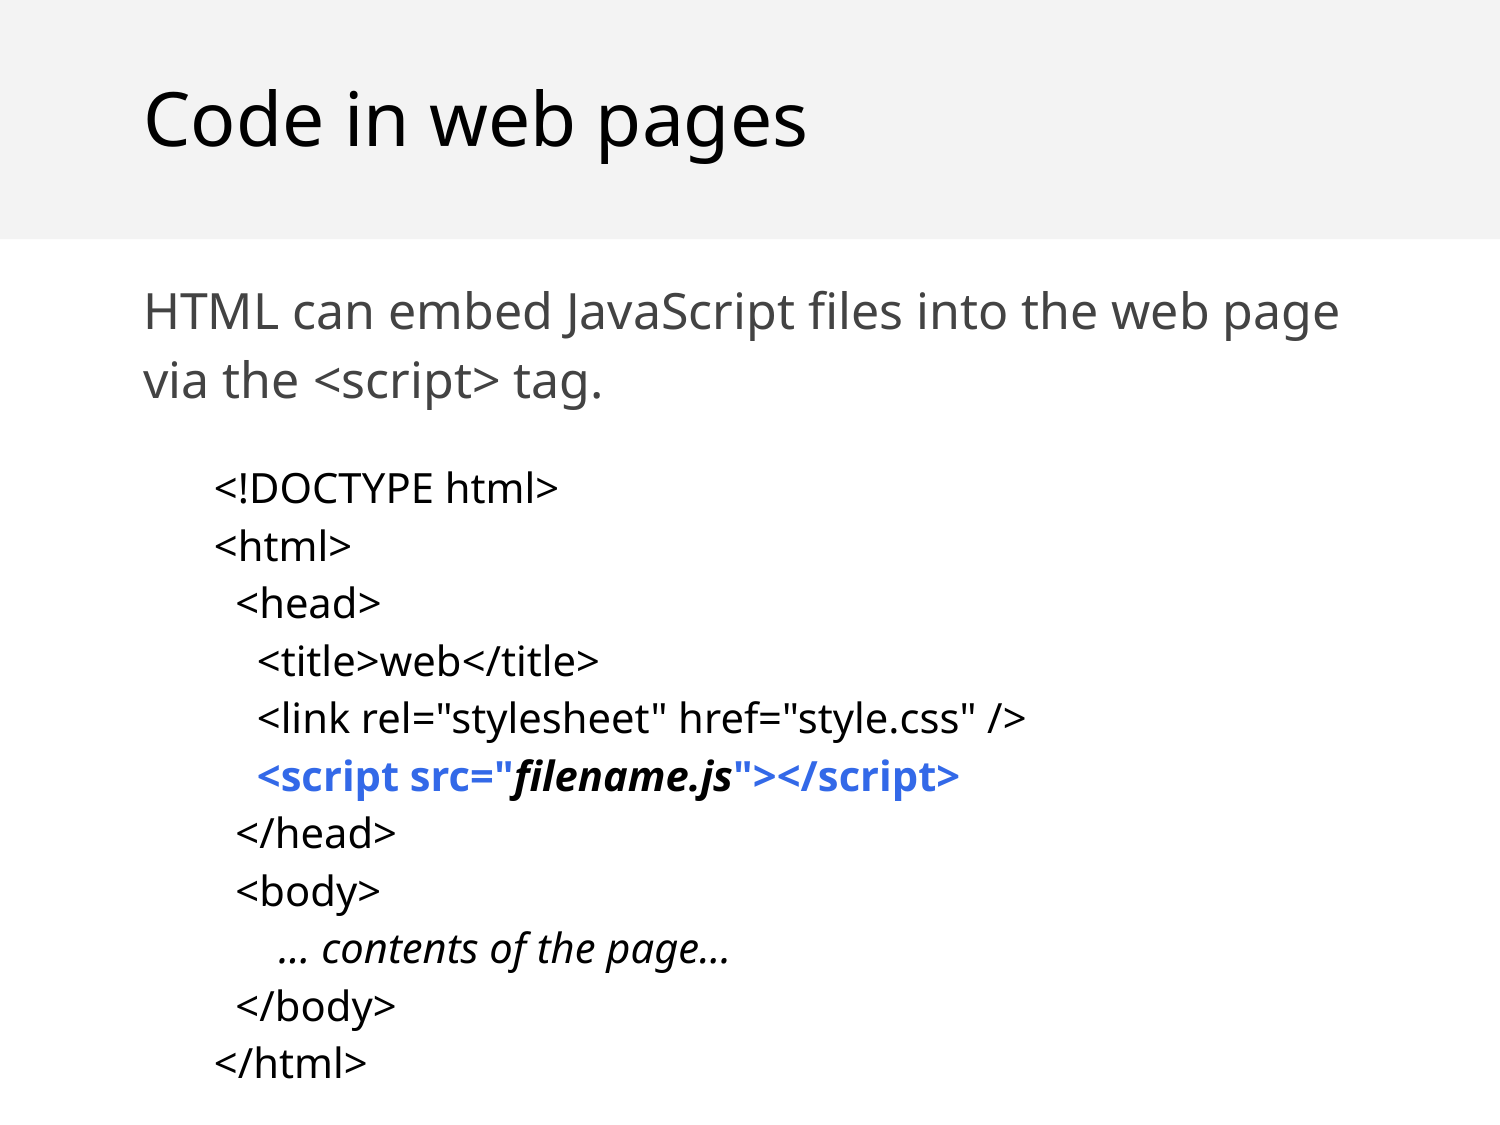

# Code in web pages
HTML can embed JavaScript files into the web page via the <script> tag.
<!DOCTYPE html>
<html>
 <head>
 <title>web</title>
 <link rel="stylesheet" href="style.css" />
 <script src="filename.js"></script>
 </head>
 <body>
 ... contents of the page...
 </body>
</html>